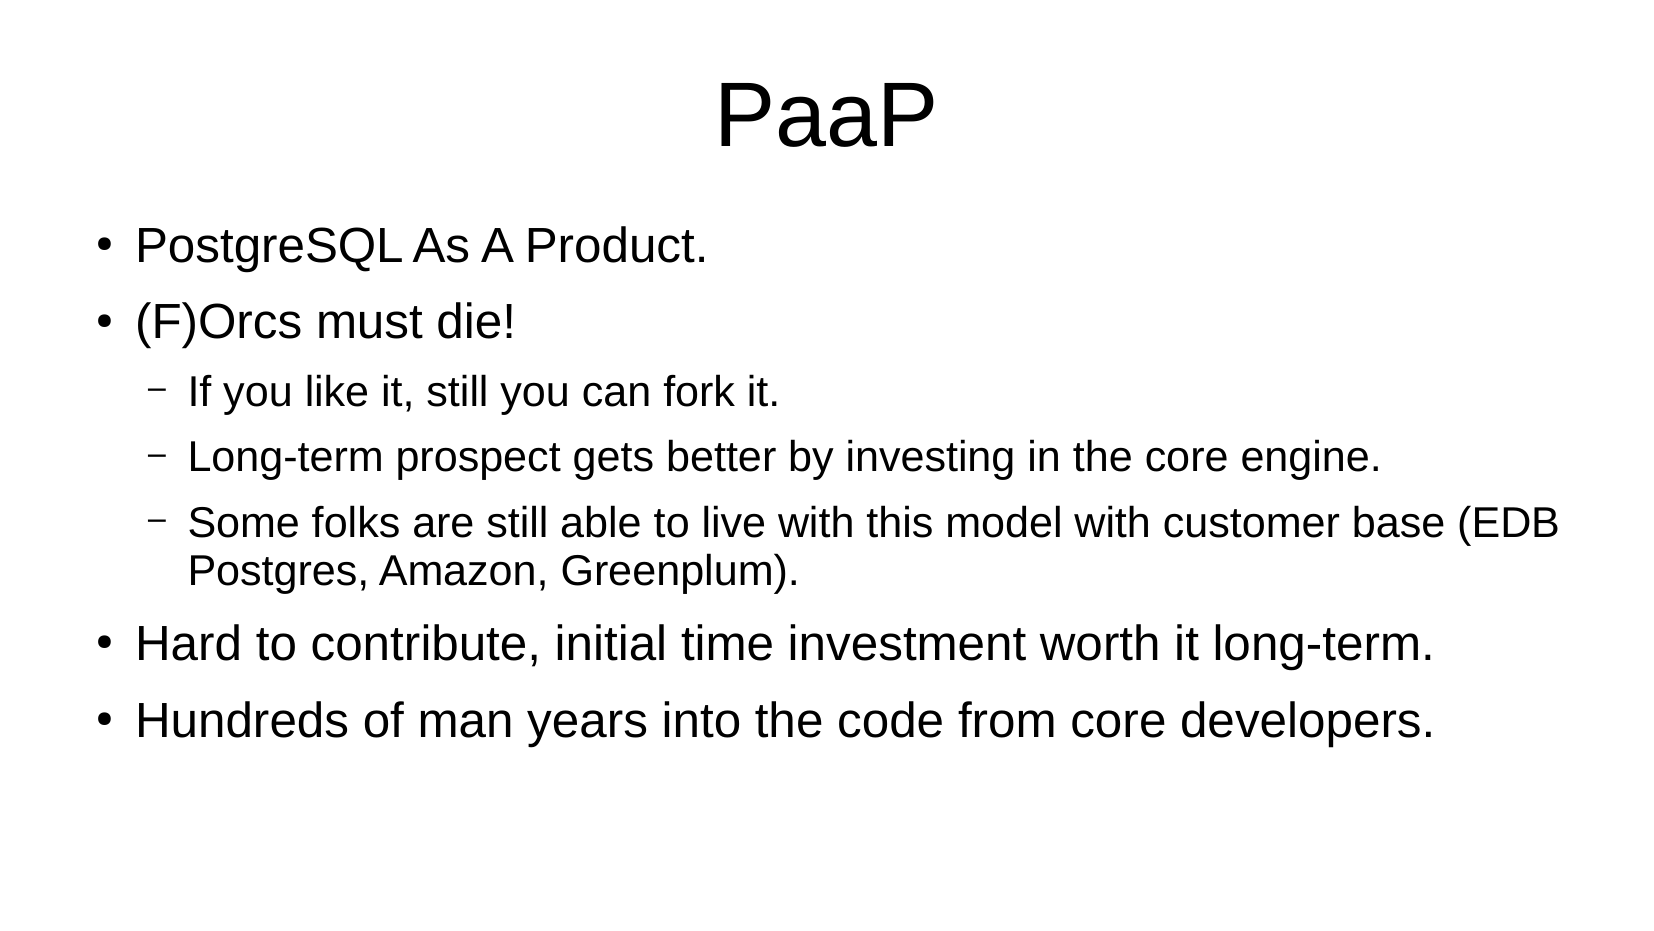

# PaaP
PostgreSQL As A Product.
(F)Orcs must die!
If you like it, still you can fork it.
Long-term prospect gets better by investing in the core engine.
Some folks are still able to live with this model with customer base (EDB Postgres, Amazon, Greenplum).
Hard to contribute, initial time investment worth it long-term.
Hundreds of man years into the code from core developers.